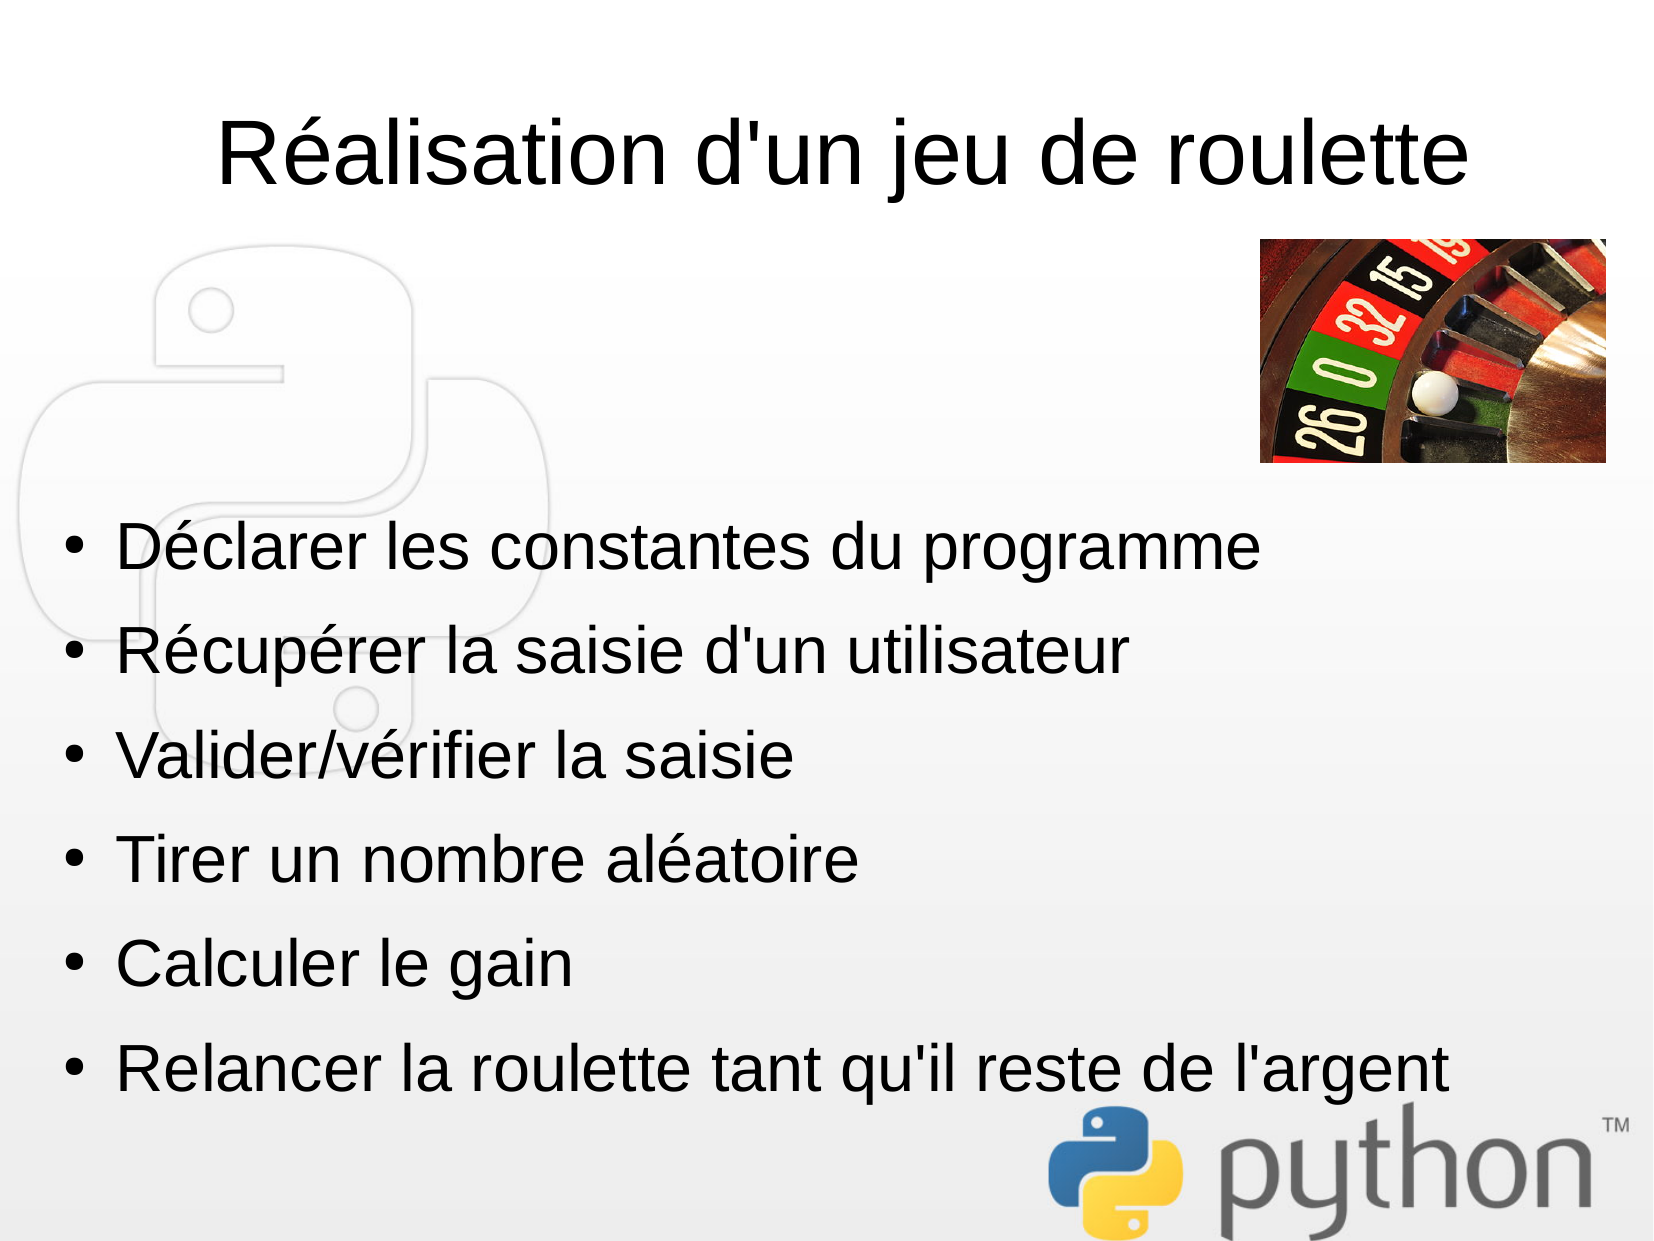

# Réalisation d'un jeu de roulette
Déclarer les constantes du programme
Récupérer la saisie d'un utilisateur
Valider/vérifier la saisie
Tirer un nombre aléatoire
Calculer le gain
Relancer la roulette tant qu'il reste de l'argent